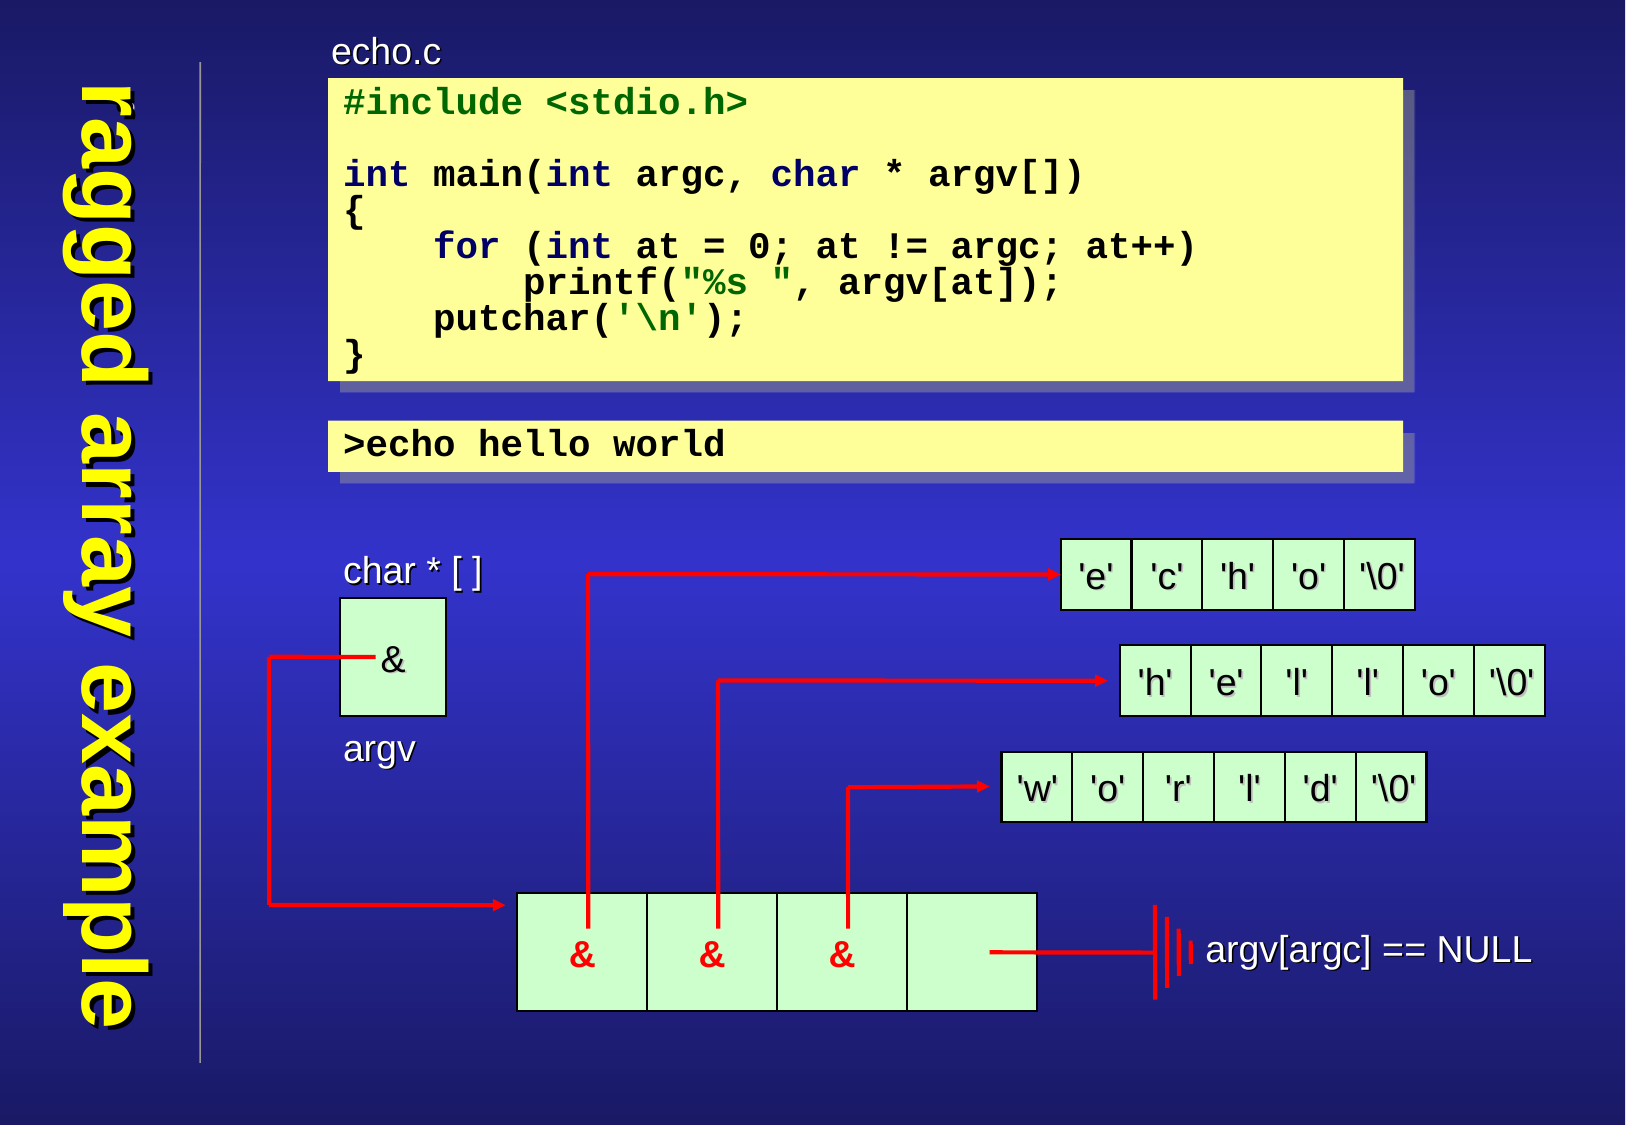

echo.c
8
# ragged array example
#include <stdio.h>
int main(int argc, char * argv[])
{
 for (int at = 0; at != argc; at++)
 printf("%s ", argv[at]);
 putchar('\n');
}
>echo hello world
char * [ ]
'e'
'c'
'h'
'o'
'\0'
&
'h'
'e'
'l'
'l'
'o'
'\0'
argv
'w'
'o'
'r'
'l'
'd'
'\0'
&
&
&
argv[argc] == NULL